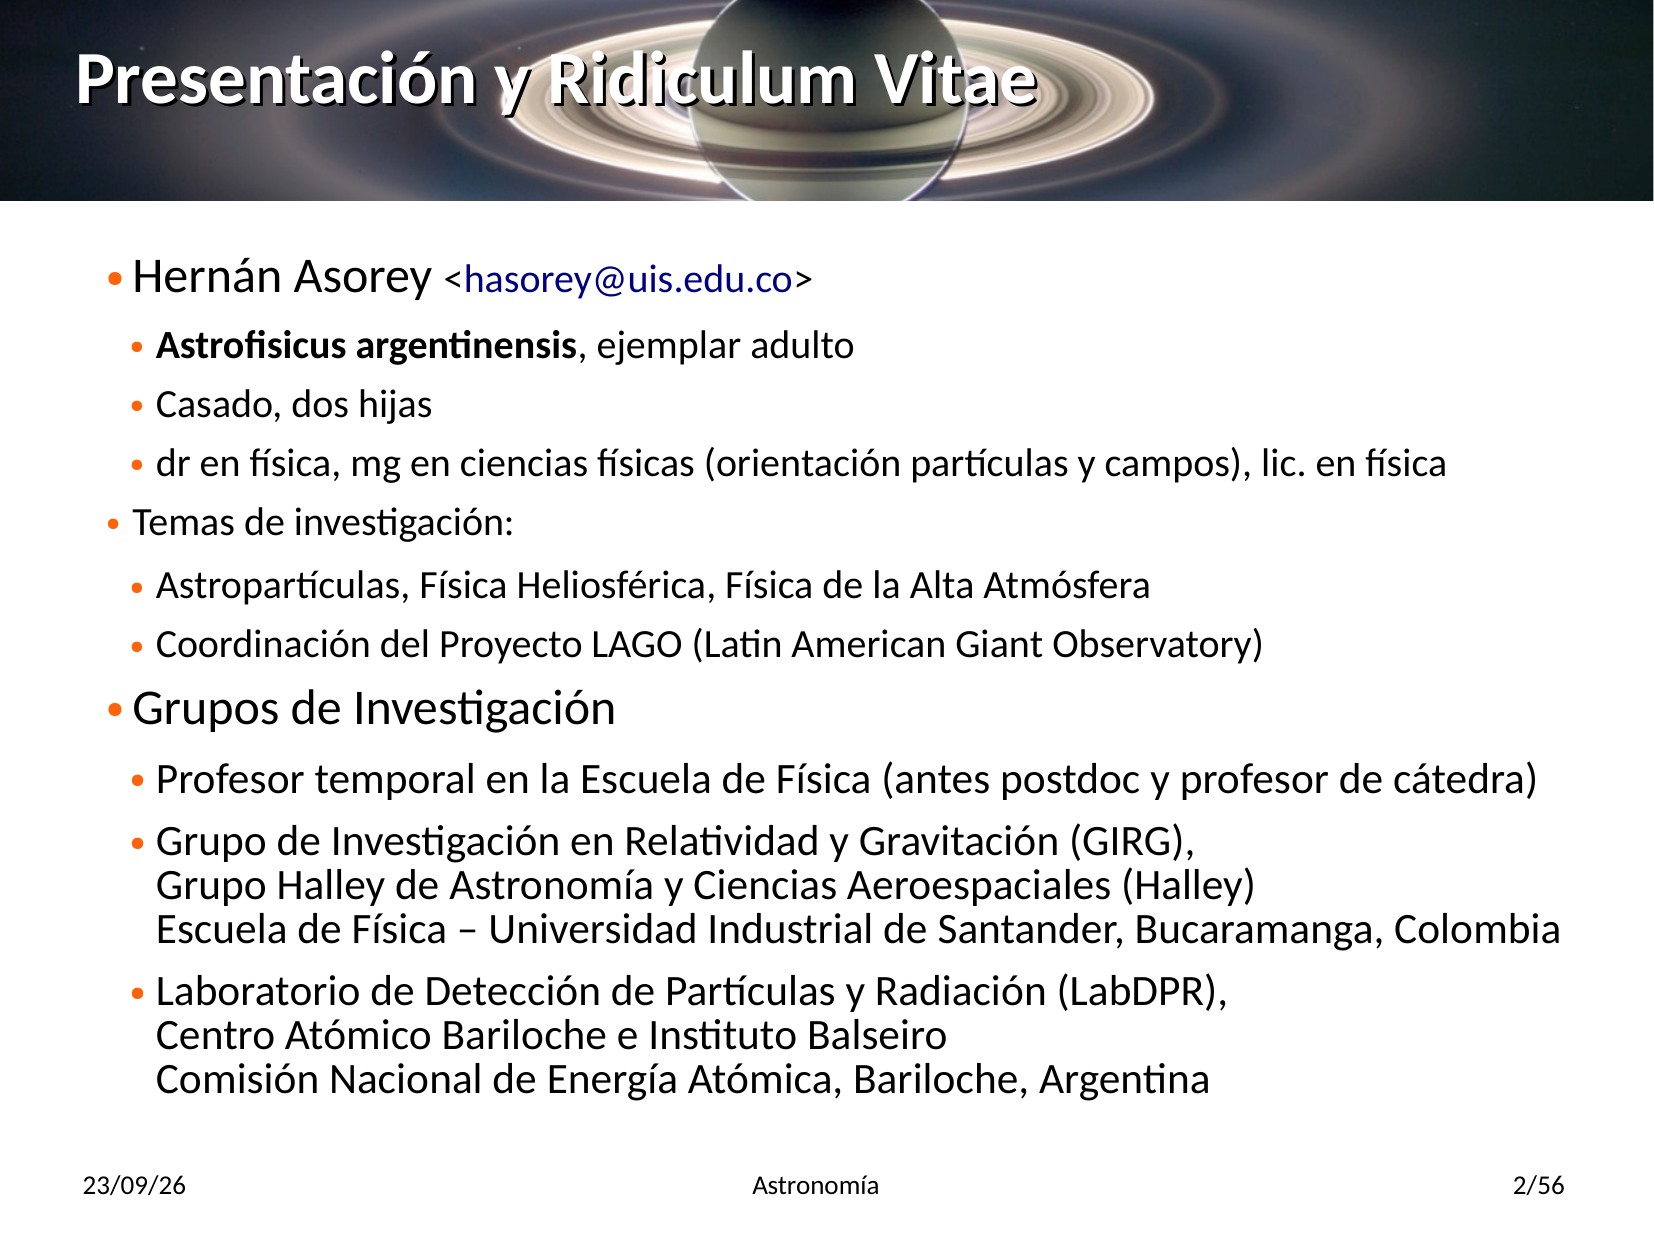

# Presentación y Ridiculum Vitae
Hernán Asorey <hasorey@uis.edu.co>
Astrofisicus argentinensis, ejemplar adulto
Casado, dos hijas
dr en física, mg en ciencias físicas (orientación partículas y campos), lic. en física
Temas de investigación:
Astropartículas, Física Heliosférica, Física de la Alta Atmósfera
Coordinación del Proyecto LAGO (Latin American Giant Observatory)
Grupos de Investigación
Profesor temporal en la Escuela de Física (antes postdoc y profesor de cátedra)
Grupo de Investigación en Relatividad y Gravitación (GIRG),
Grupo Halley de Astronomía y Ciencias Aeroespaciales (Halley)
Escuela de Física – Universidad Industrial de Santander, Bucaramanga, Colombia
Laboratorio de Detección de Partículas y Radiación (LabDPR),
Centro Atómico Bariloche e Instituto Balseiro
Comisión Nacional de Energía Atómica, Bariloche, Argentina
Astronomía
2